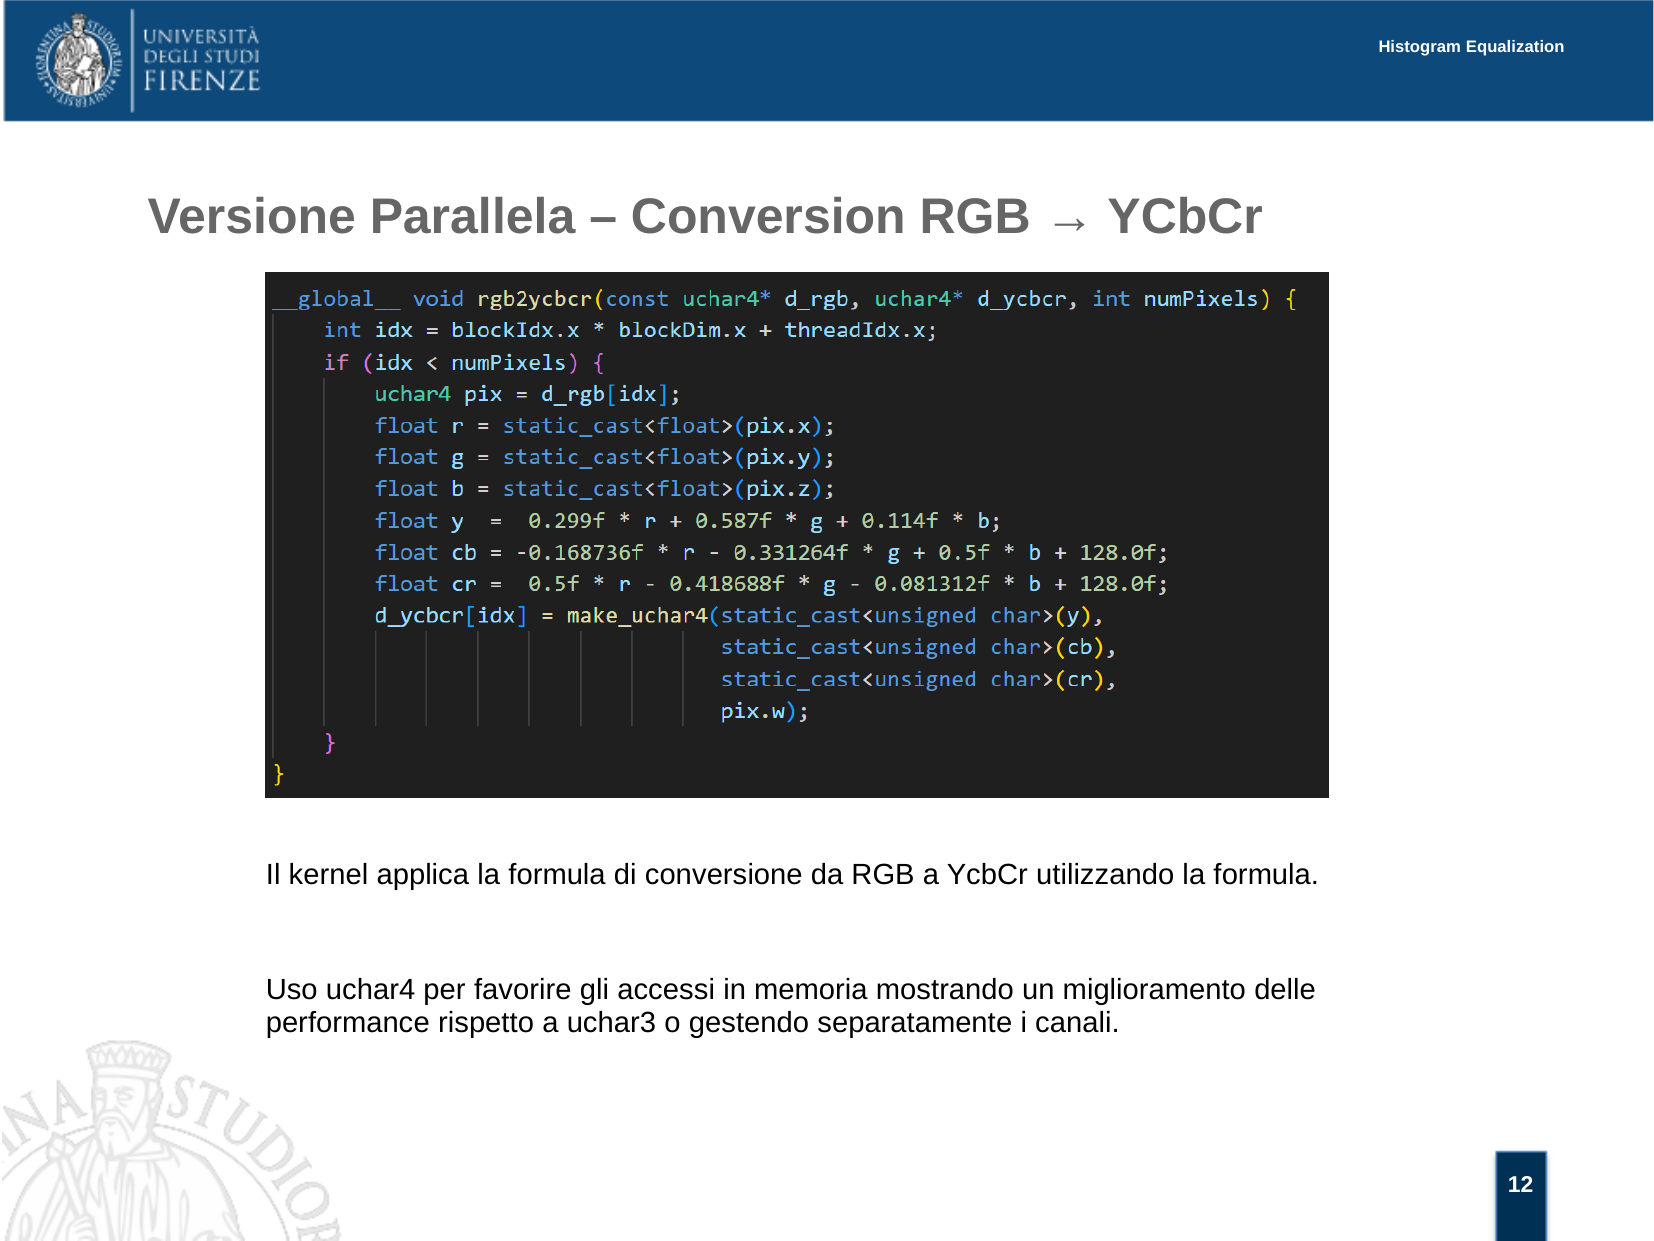

Histogram Equalization
Versione Parallela – Conversion RGB → YCbCr
Il kernel applica la formula di conversione da RGB a YcbCr utilizzando la formula.
Uso uchar4 per favorire gli accessi in memoria mostrando un miglioramento delle performance rispetto a uchar3 o gestendo separatamente i canali.
12